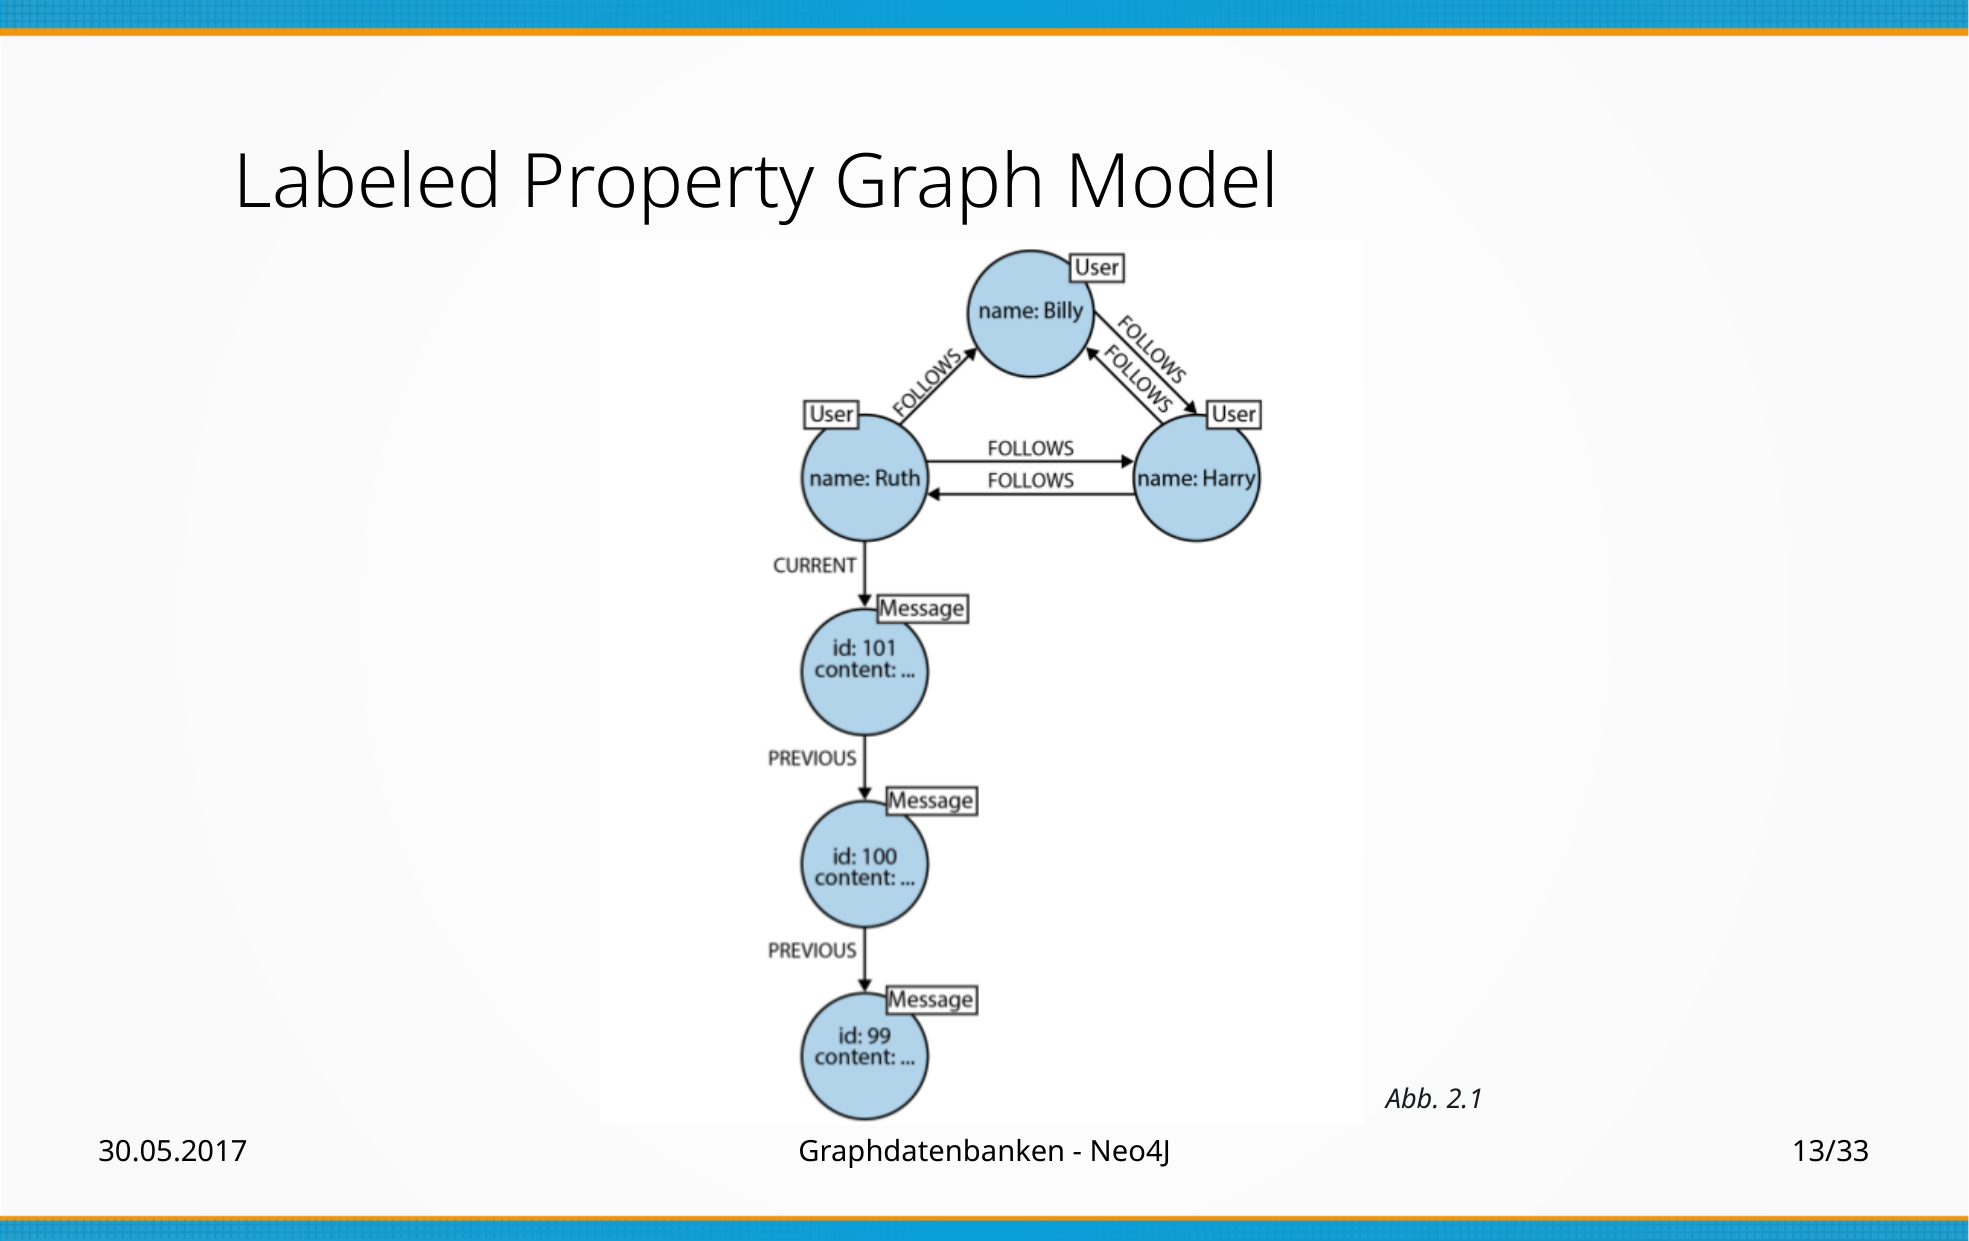

# Labeled Property Graph Model
Abb. 2.1
30.05.2017
Graphdatenbanken - Neo4J
13